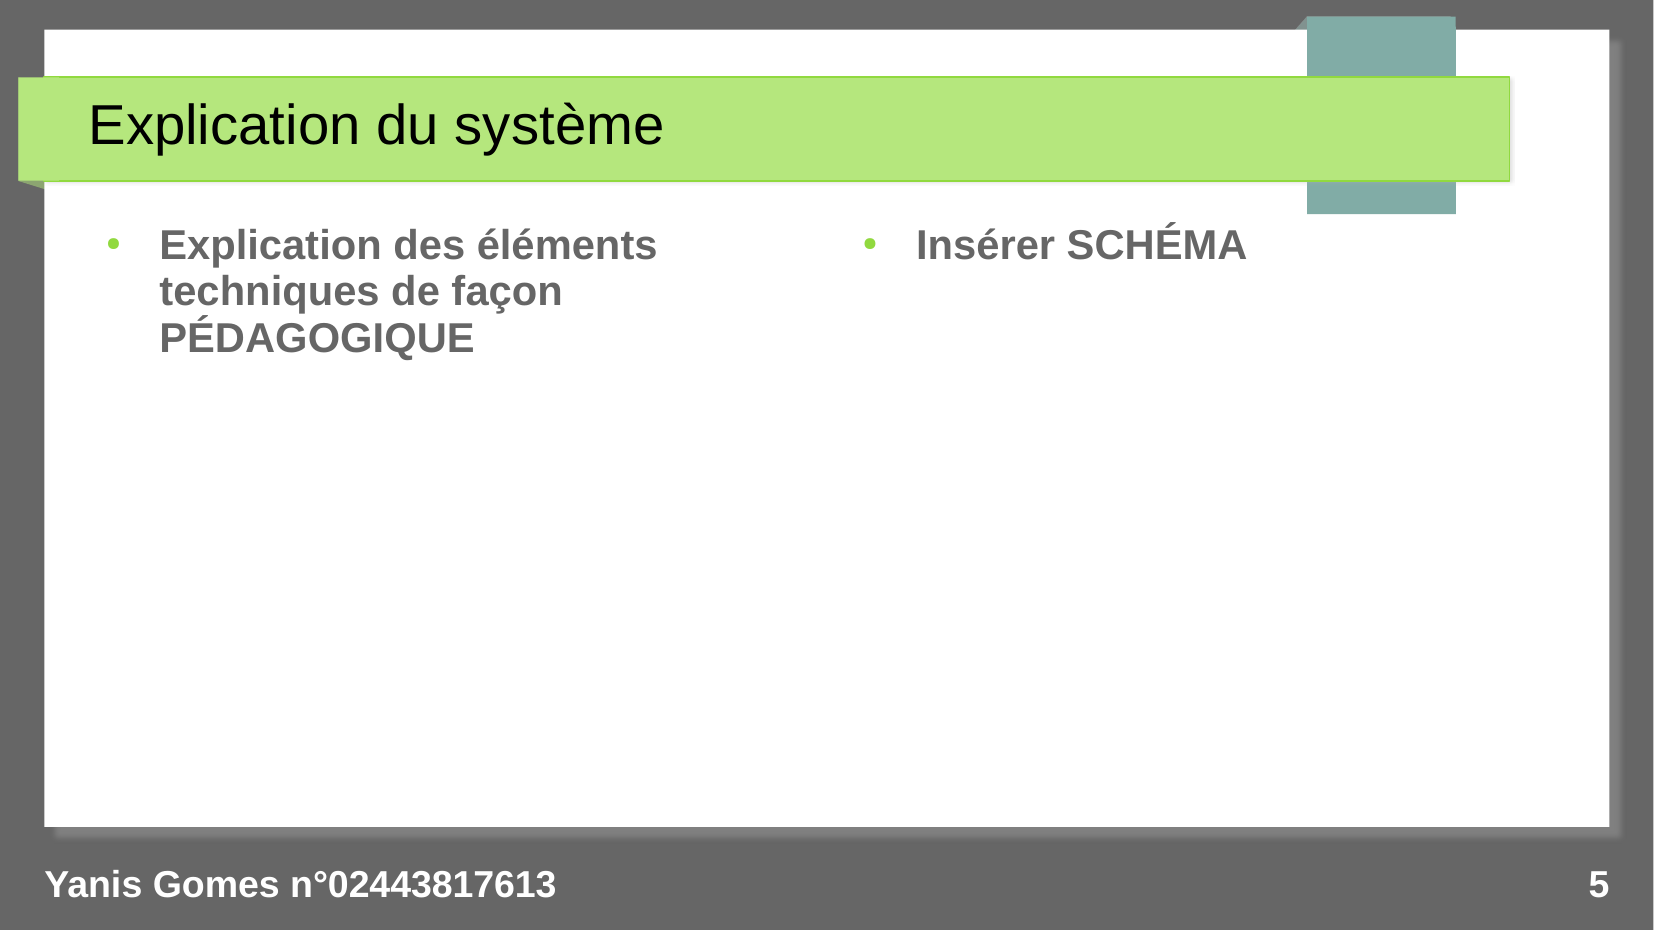

# Explication du système
Explication des éléments techniques de façon PÉDAGOGIQUE
Insérer SCHÉMA
Yanis Gomes n°02443817613